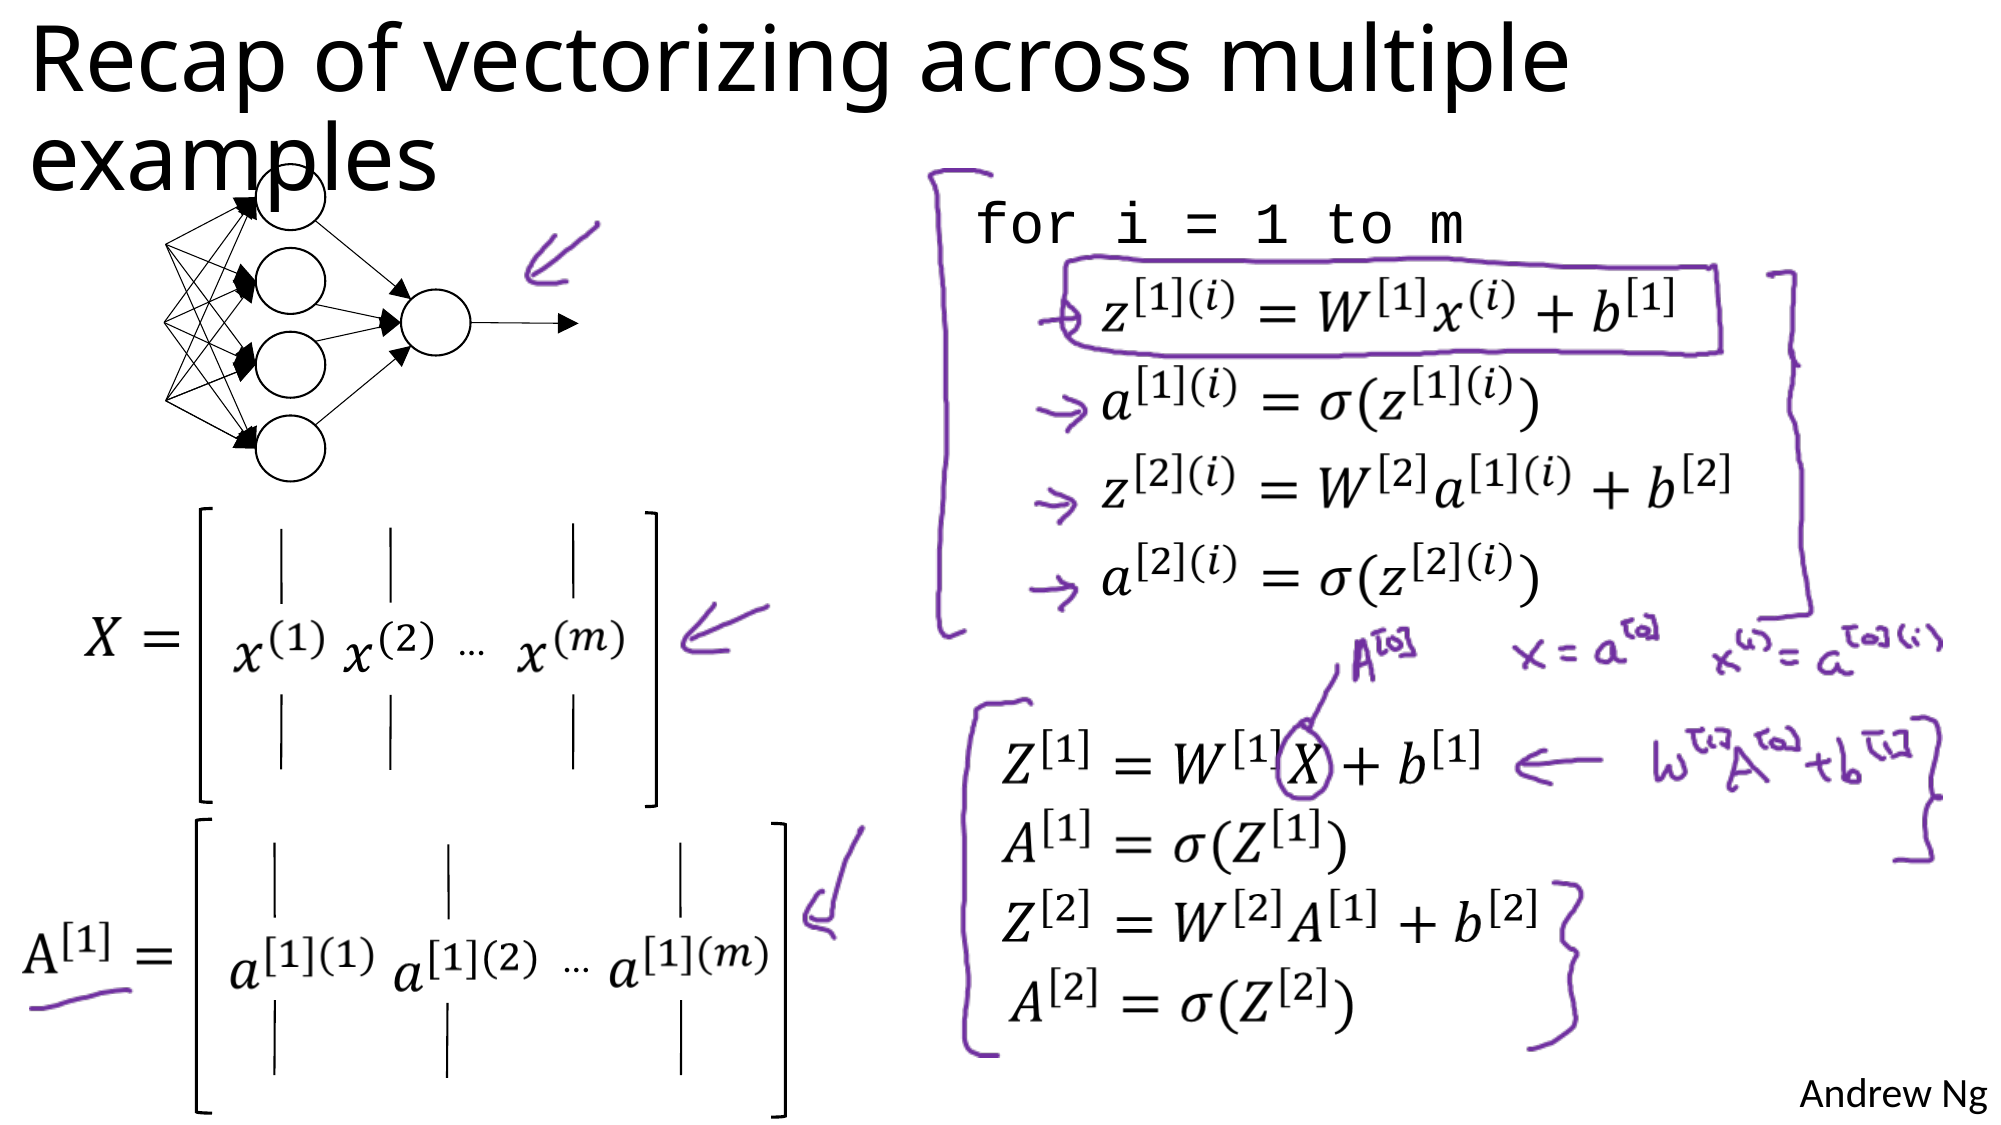

Recap of vectorizing across multiple examples
for i = 1 to m
…
…